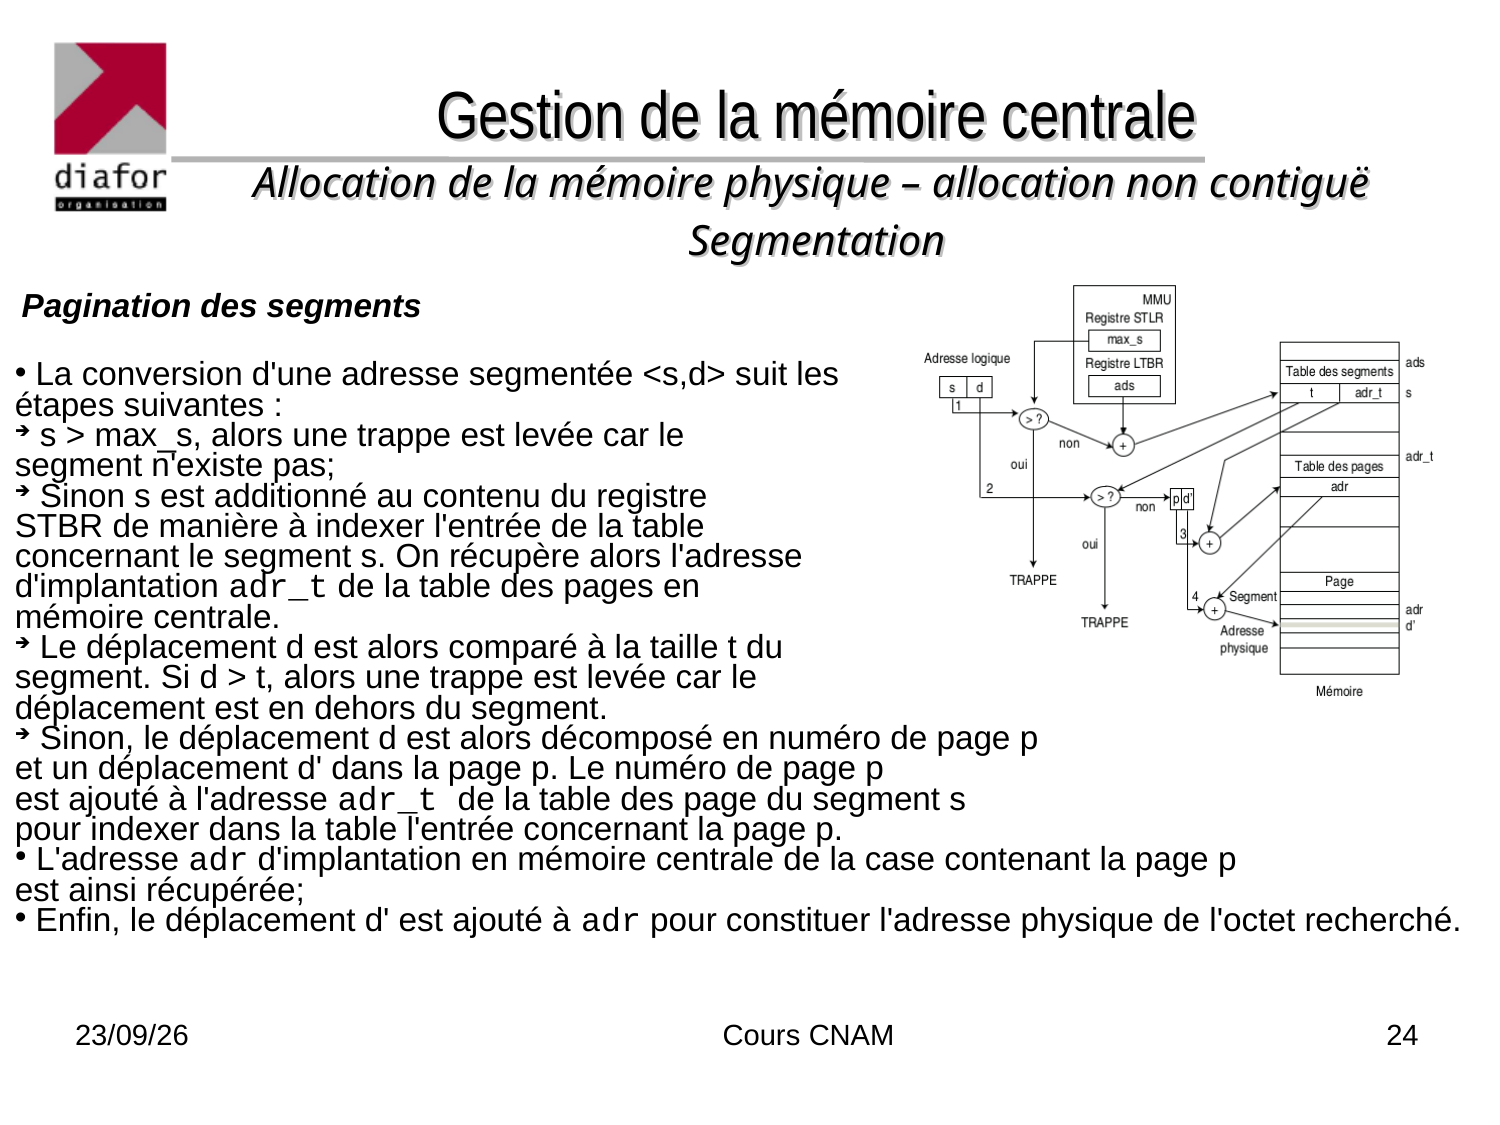

# Gestion de la mémoire centrale Allocation de la mémoire physique – allocation non contiguë Segmentation
Pagination des segments
 La conversion d'une adresse segmentée <s,d> suit les
étapes suivantes :
 s > max_s, alors une trappe est levée car le
segment n'existe pas;
 Sinon s est additionné au contenu du registre
STBR de manière à indexer l'entrée de la table
concernant le segment s. On récupère alors l'adresse
d'implantation adr_t de la table des pages en
mémoire centrale.
 Le déplacement d est alors comparé à la taille t du
segment. Si d > t, alors une trappe est levée car le
déplacement est en dehors du segment.
 Sinon, le déplacement d est alors décomposé en numéro de page p
et un déplacement d' dans la page p. Le numéro de page p
est ajouté à l'adresse adr_t de la table des page du segment s
pour indexer dans la table l'entrée concernant la page p.
 L'adresse adr d'implantation en mémoire centrale de la case contenant la page p
est ainsi récupérée;
 Enfin, le déplacement d' est ajouté à adr pour constituer l'adresse physique de l'octet recherché.
Cours CNAM
24